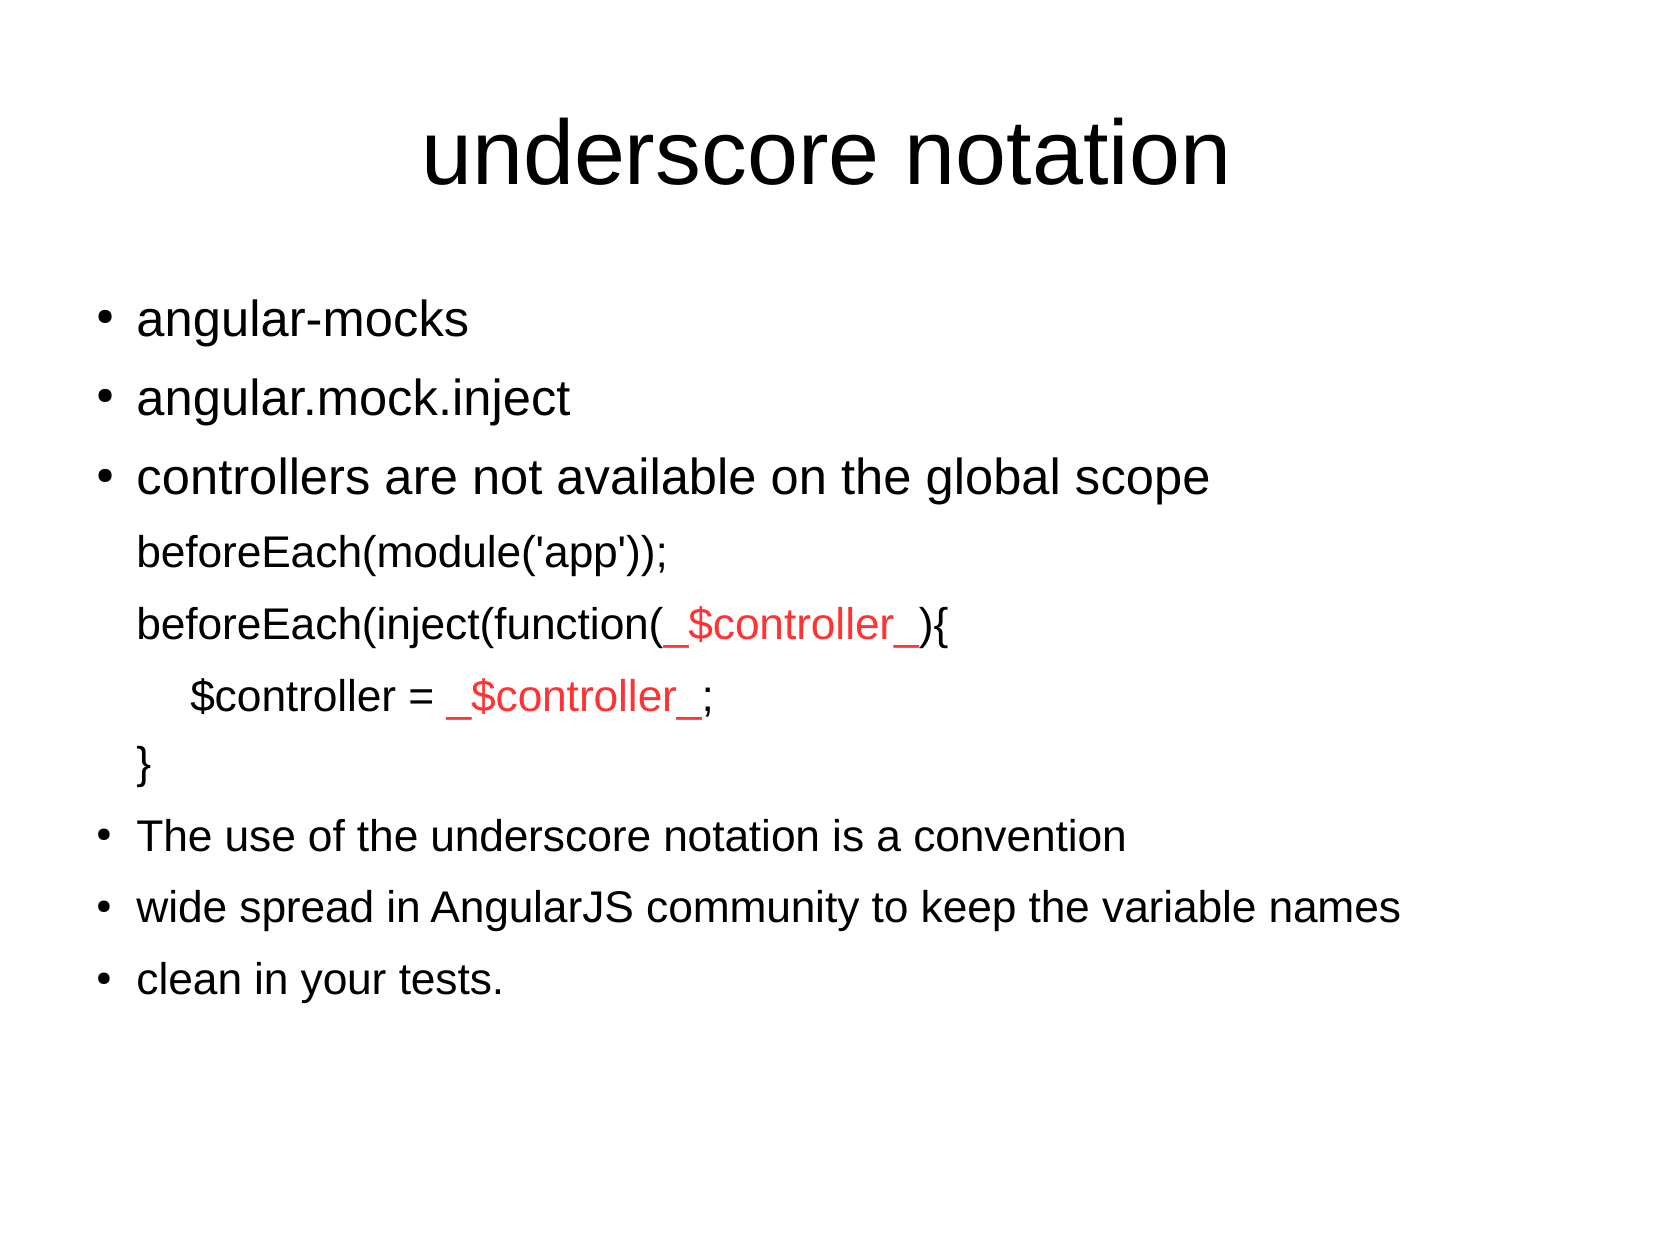

# underscore notation
angular-mocks
angular.mock.inject
controllers are not available on the global scope
beforeEach(module('app'));
beforeEach(inject(function(_$controller_){
$controller = _$controller_;
}
The use of the underscore notation is a convention
wide spread in AngularJS community to keep the variable names
clean in your tests.